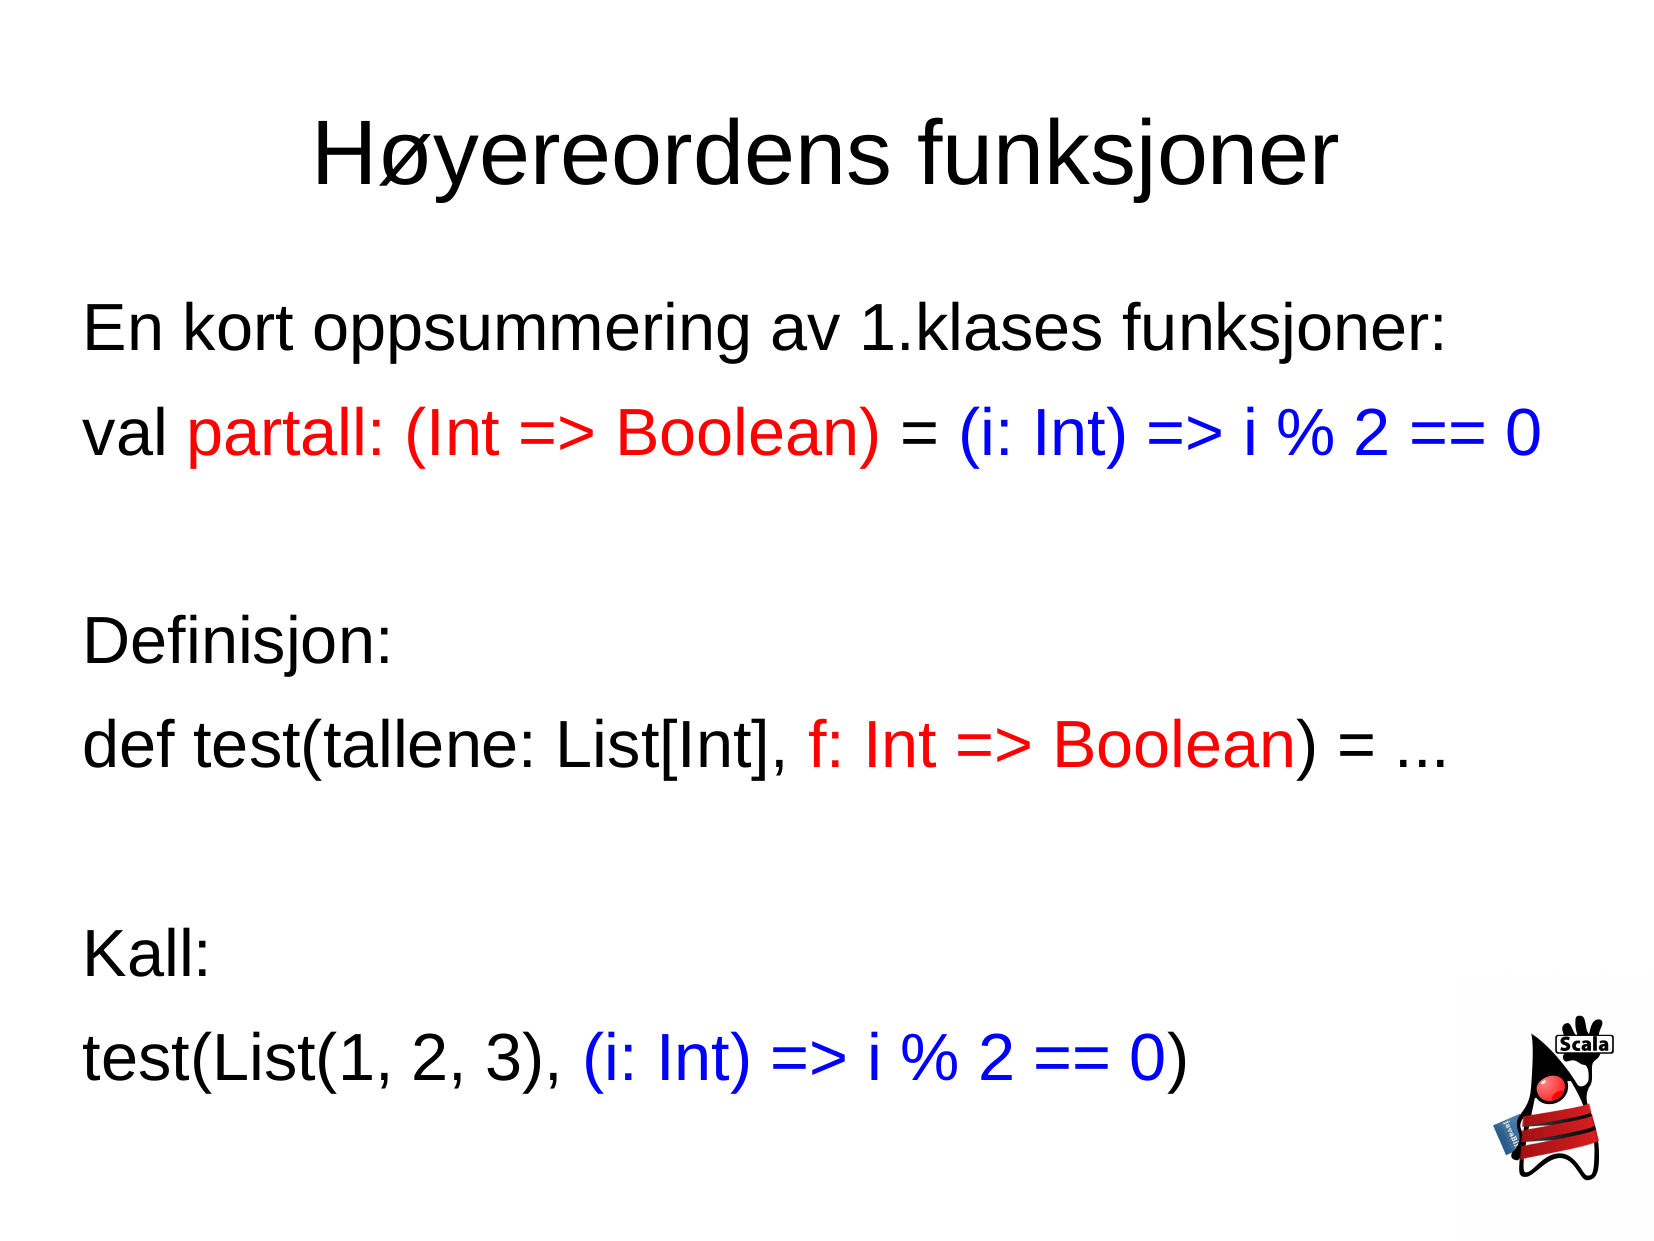

# Høyereordens funksjoner
En kort oppsummering av 1.klases funksjoner:
val partall: (Int => Boolean) = (i: Int) => i % 2 == 0
Definisjon:
def test(tallene: List[Int], f: Int => Boolean) = ...
Kall:
test(List(1, 2, 3), (i: Int) => i % 2 == 0)